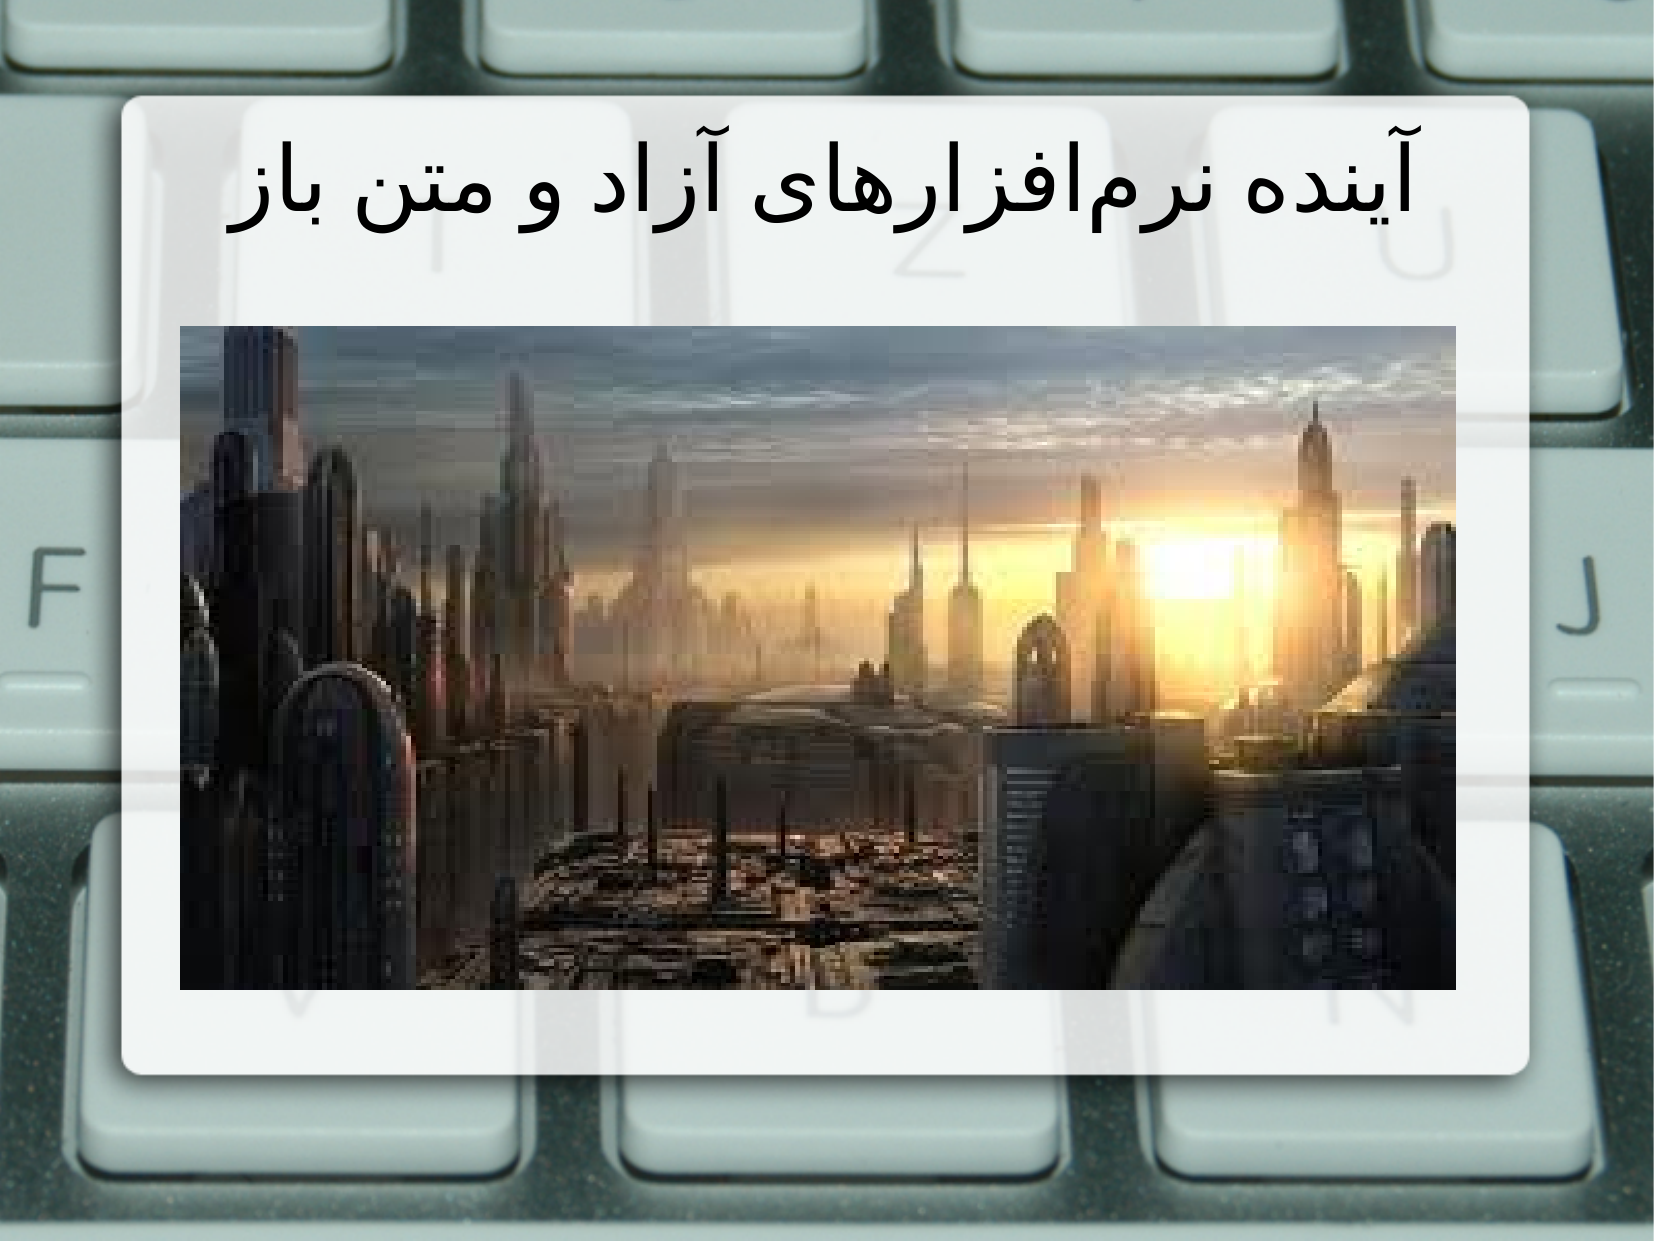

# آینده نرم‌افزارهای آزاد و متن باز